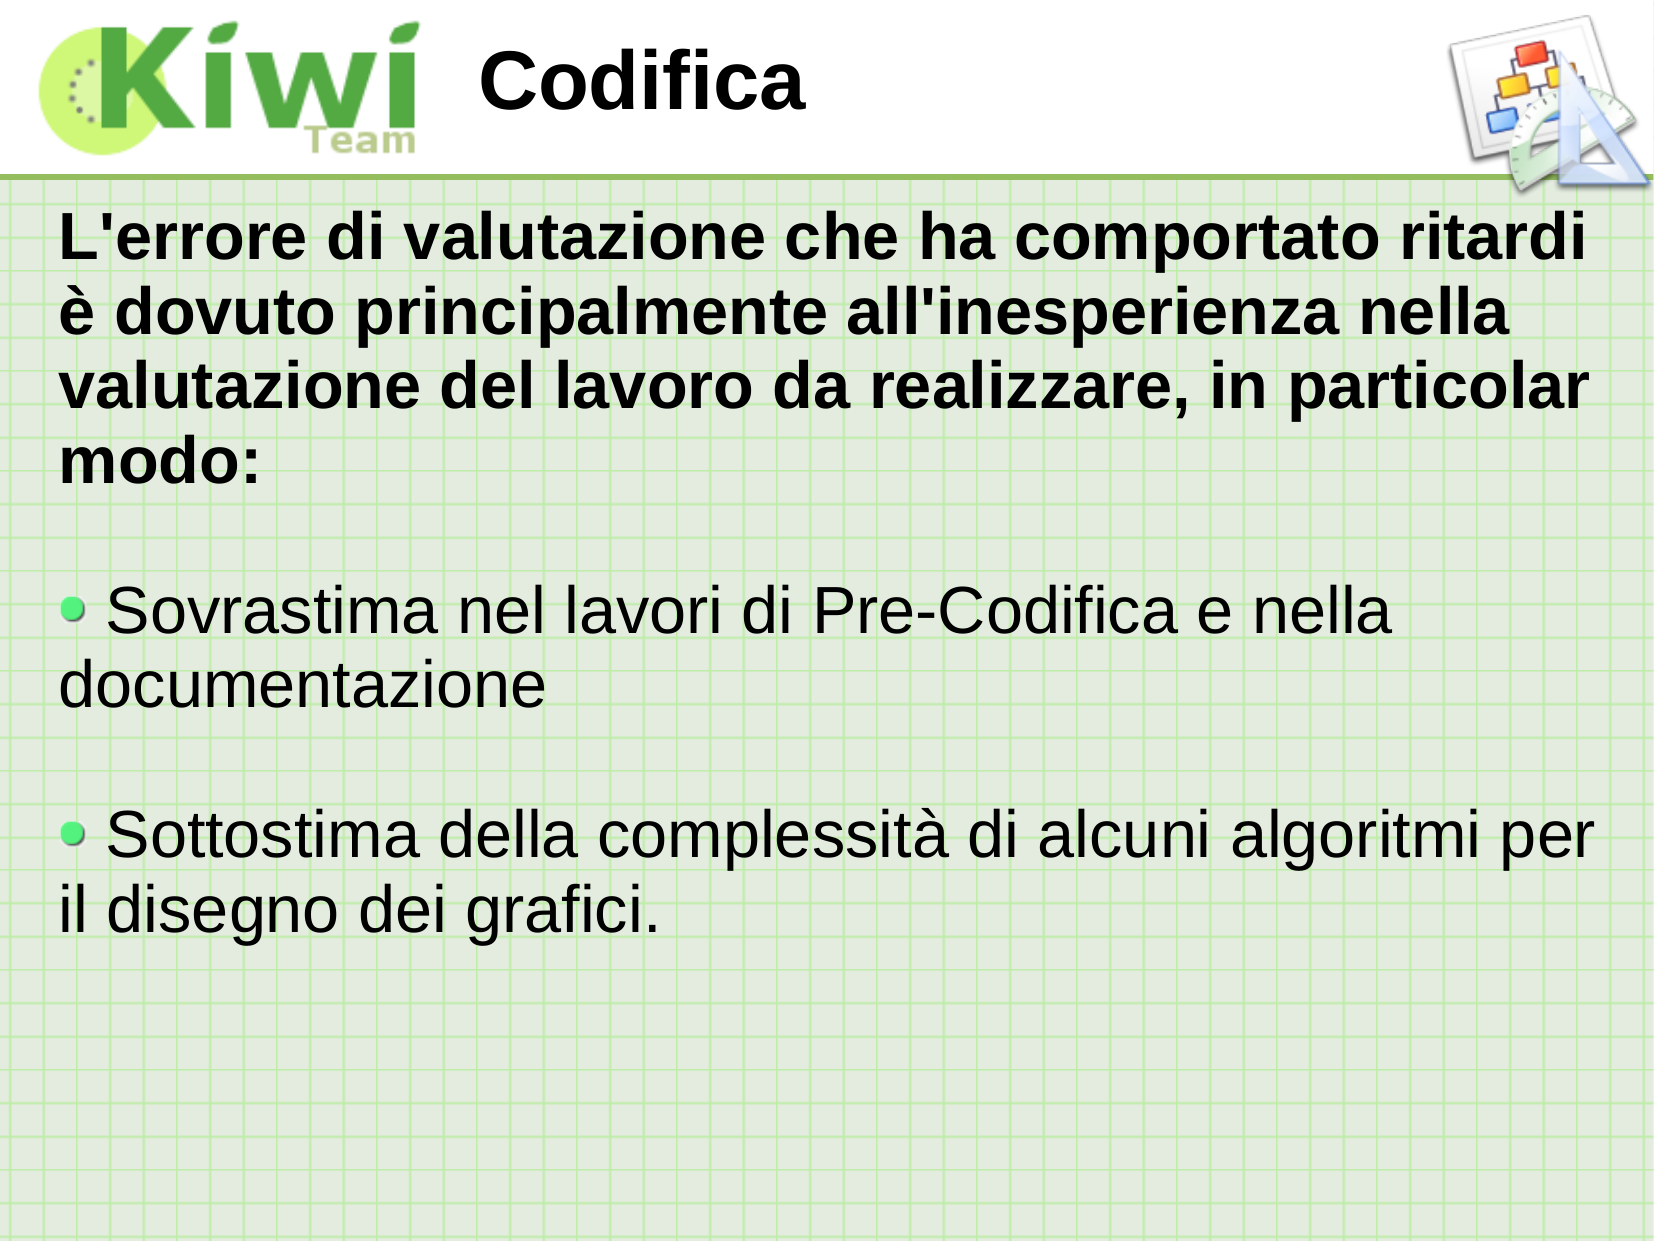

# Codifica
L'errore di valutazione che ha comportato ritardi è dovuto principalmente all'inesperienza nella valutazione del lavoro da realizzare, in particolar modo:
 Sovrastima nel lavori di Pre-Codifica e nella documentazione
 Sottostima della complessità di alcuni algoritmi per il disegno dei grafici.